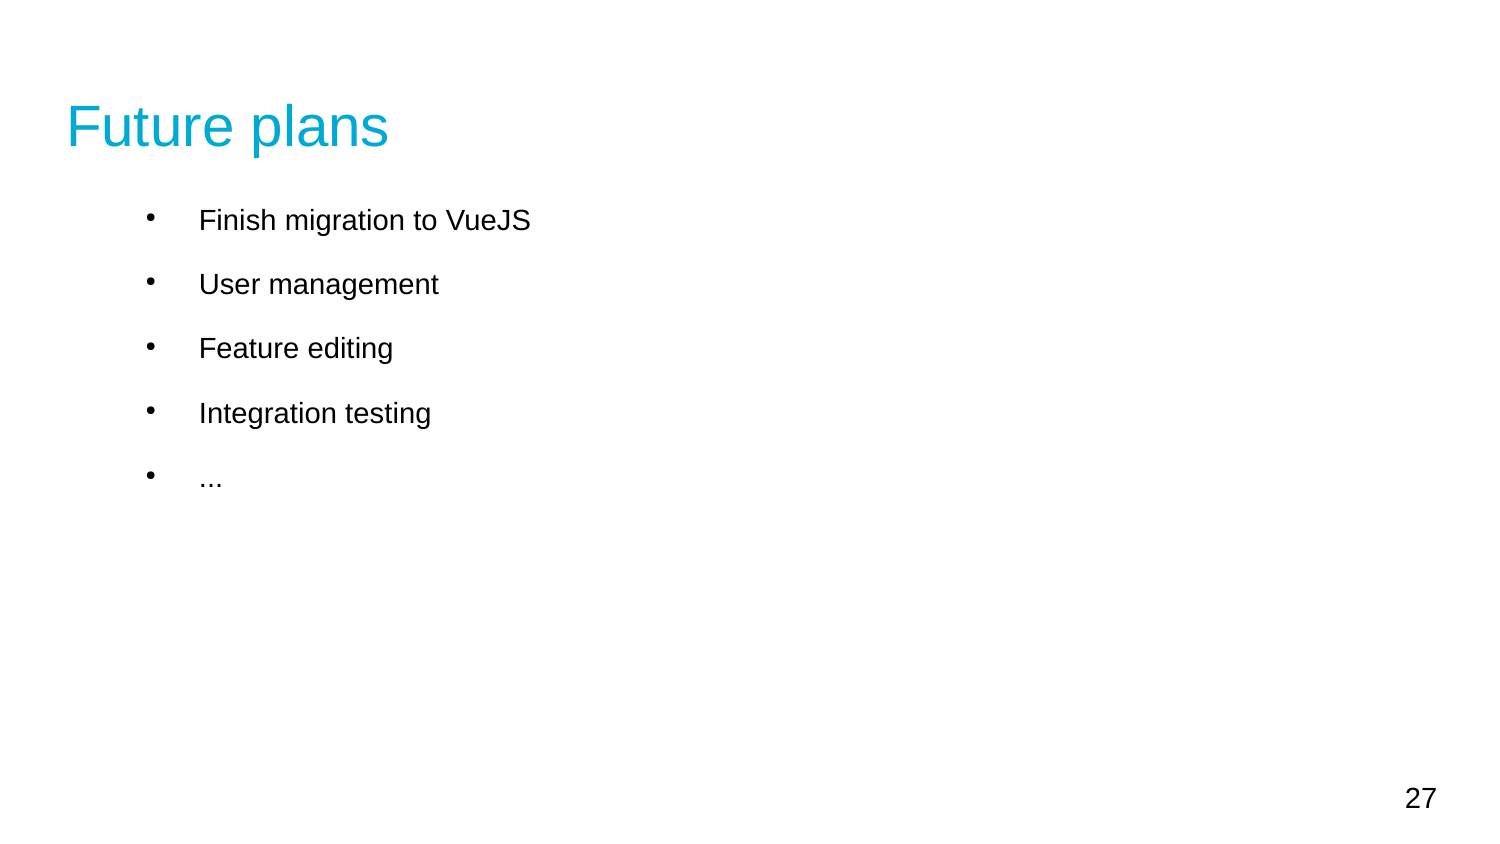

# Future plans
Finish migration to VueJS
User management
Feature editing
Integration testing
...